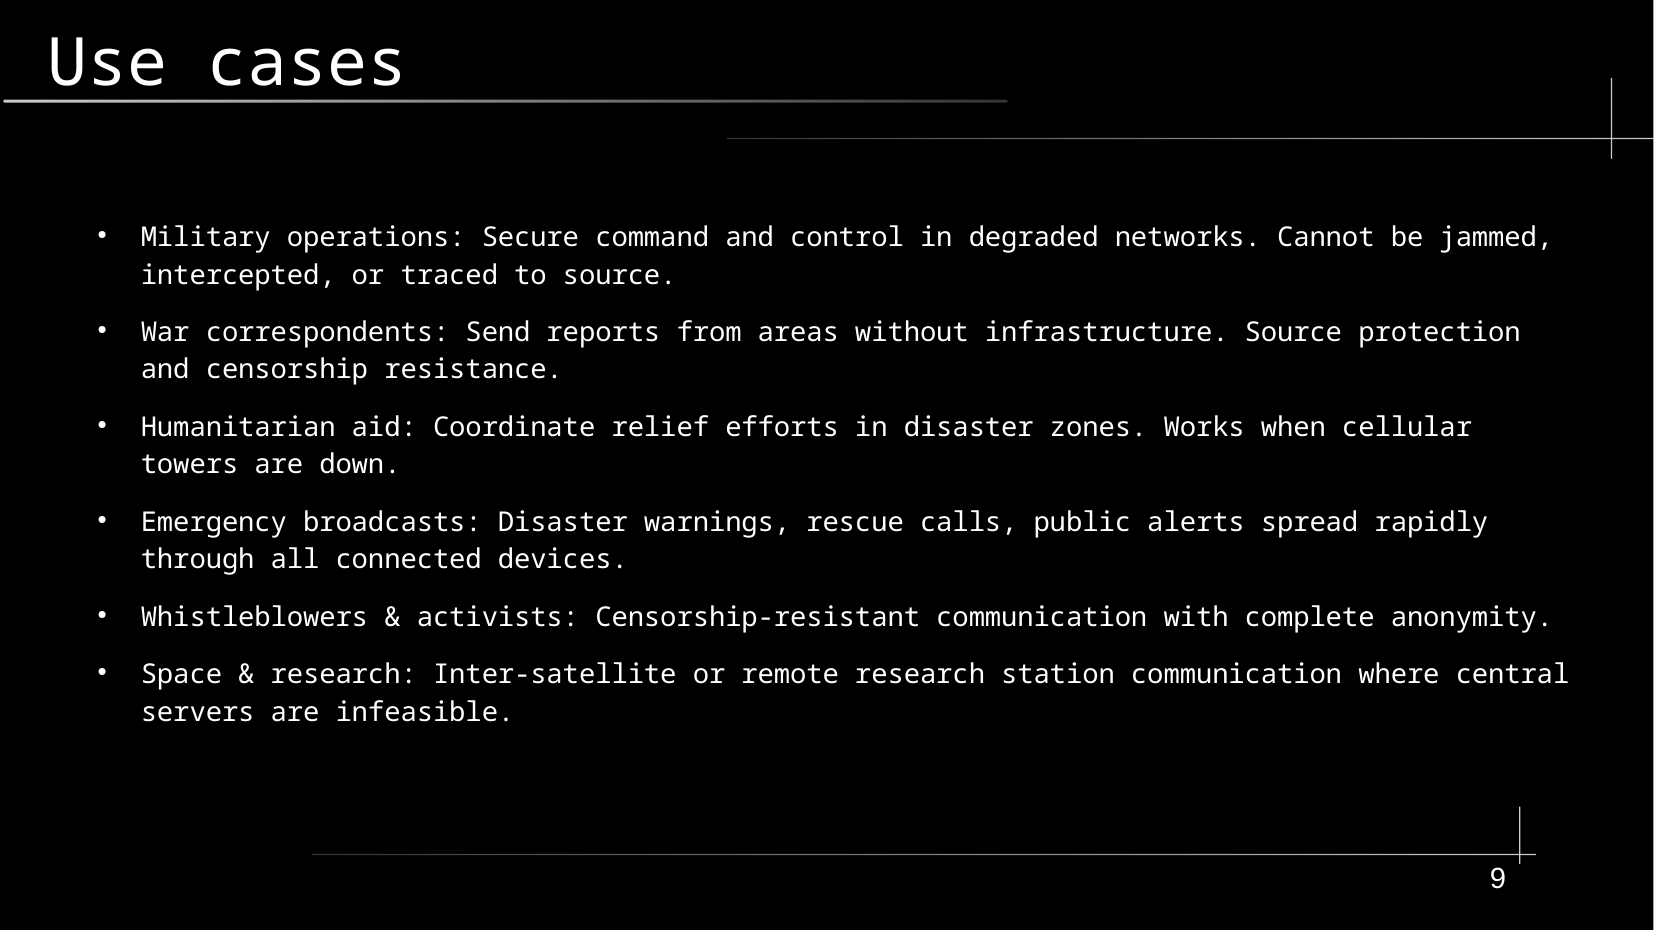

# Use cases
Military operations: Secure command and control in degraded networks. Cannot be jammed, intercepted, or traced to source.
War correspondents: Send reports from areas without infrastructure. Source protection and censorship resistance.
Humanitarian aid: Coordinate relief efforts in disaster zones. Works when cellular towers are down.
Emergency broadcasts: Disaster warnings, rescue calls, public alerts spread rapidly through all connected devices.
Whistleblowers & activists: Censorship-resistant communication with complete anonymity.
Space & research: Inter-satellite or remote research station communication where central servers are infeasible.
9